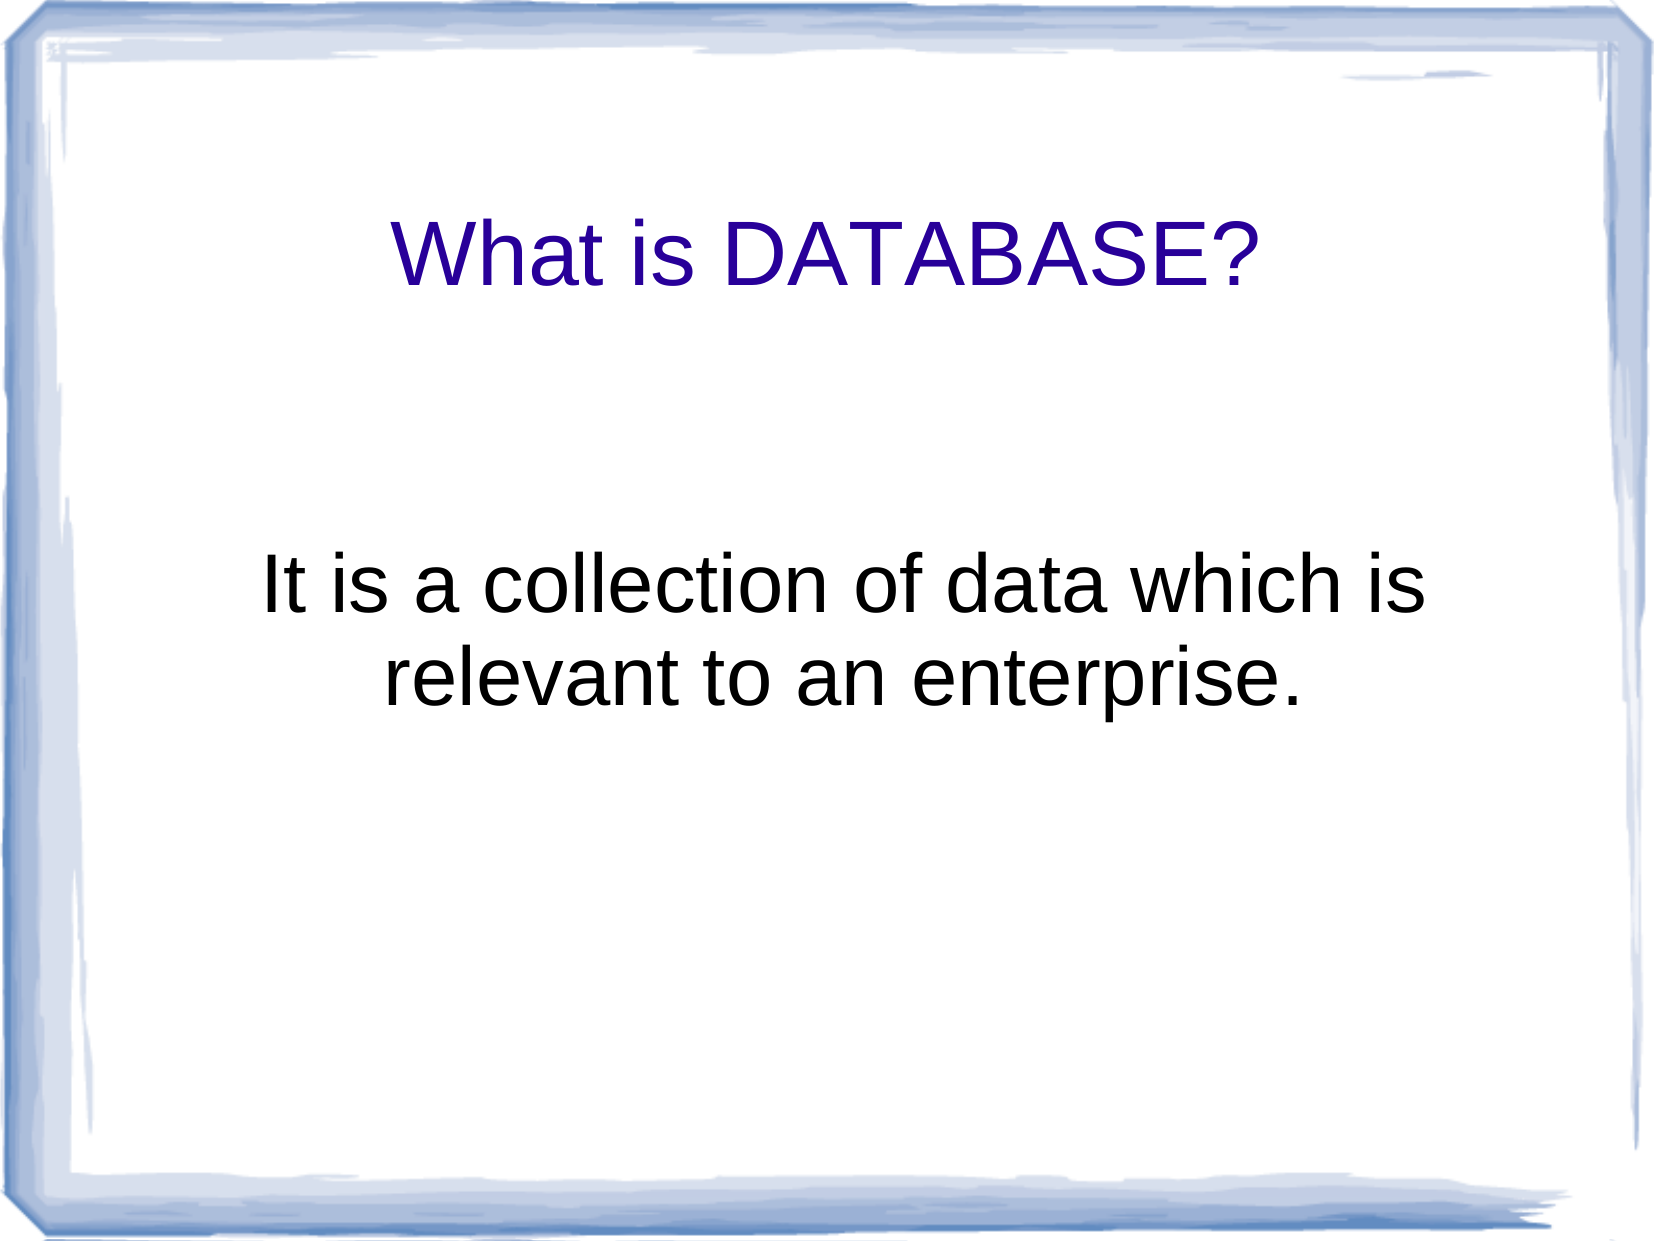

# What is DATABASE?
It is a collection of data which is relevant to an enterprise.